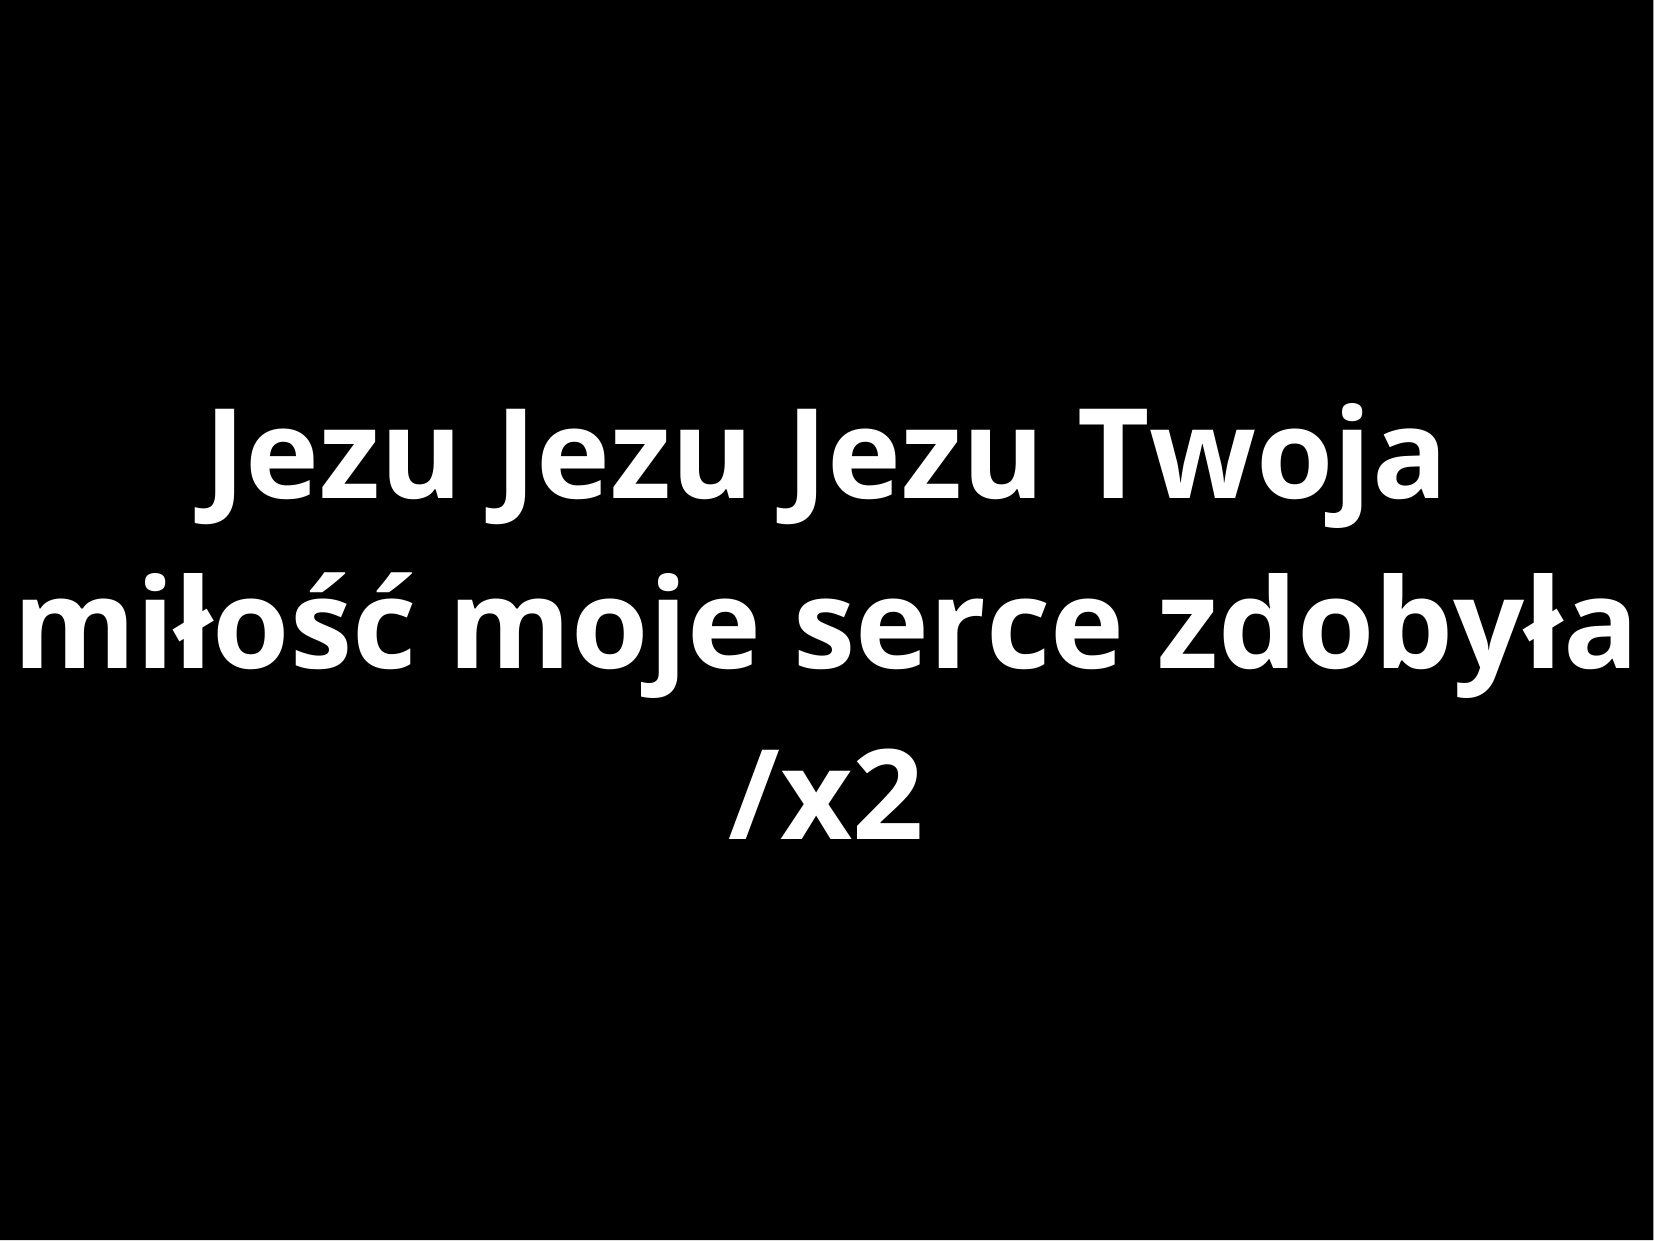

# Jezu Jezu Jezu Twoja miłość moje serce zdobyła /x2